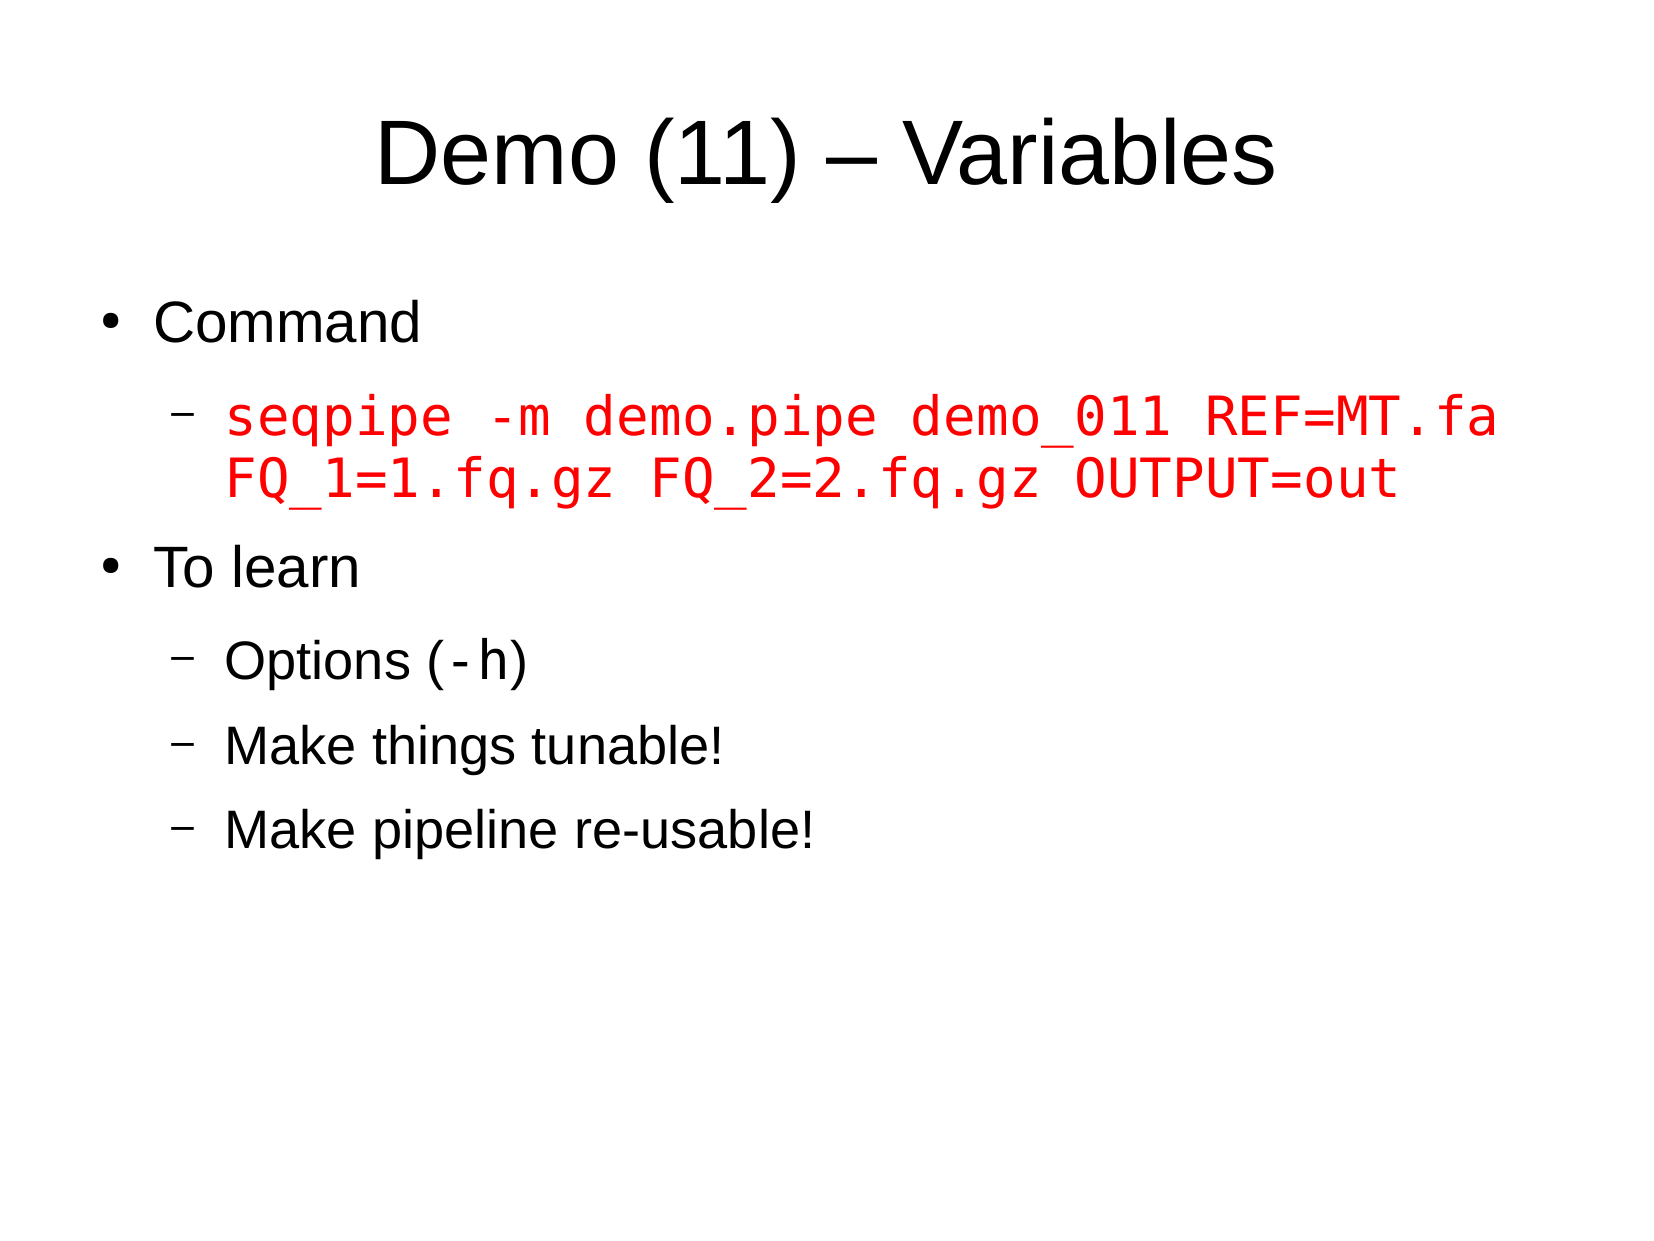

# Demo (11) – Variables
Command
seqpipe -m demo.pipe demo_011 REF=MT.fa FQ_1=1.fq.gz FQ_2=2.fq.gz OUTPUT=out
To learn
Options (-h)
Make things tunable!
Make pipeline re-usable!